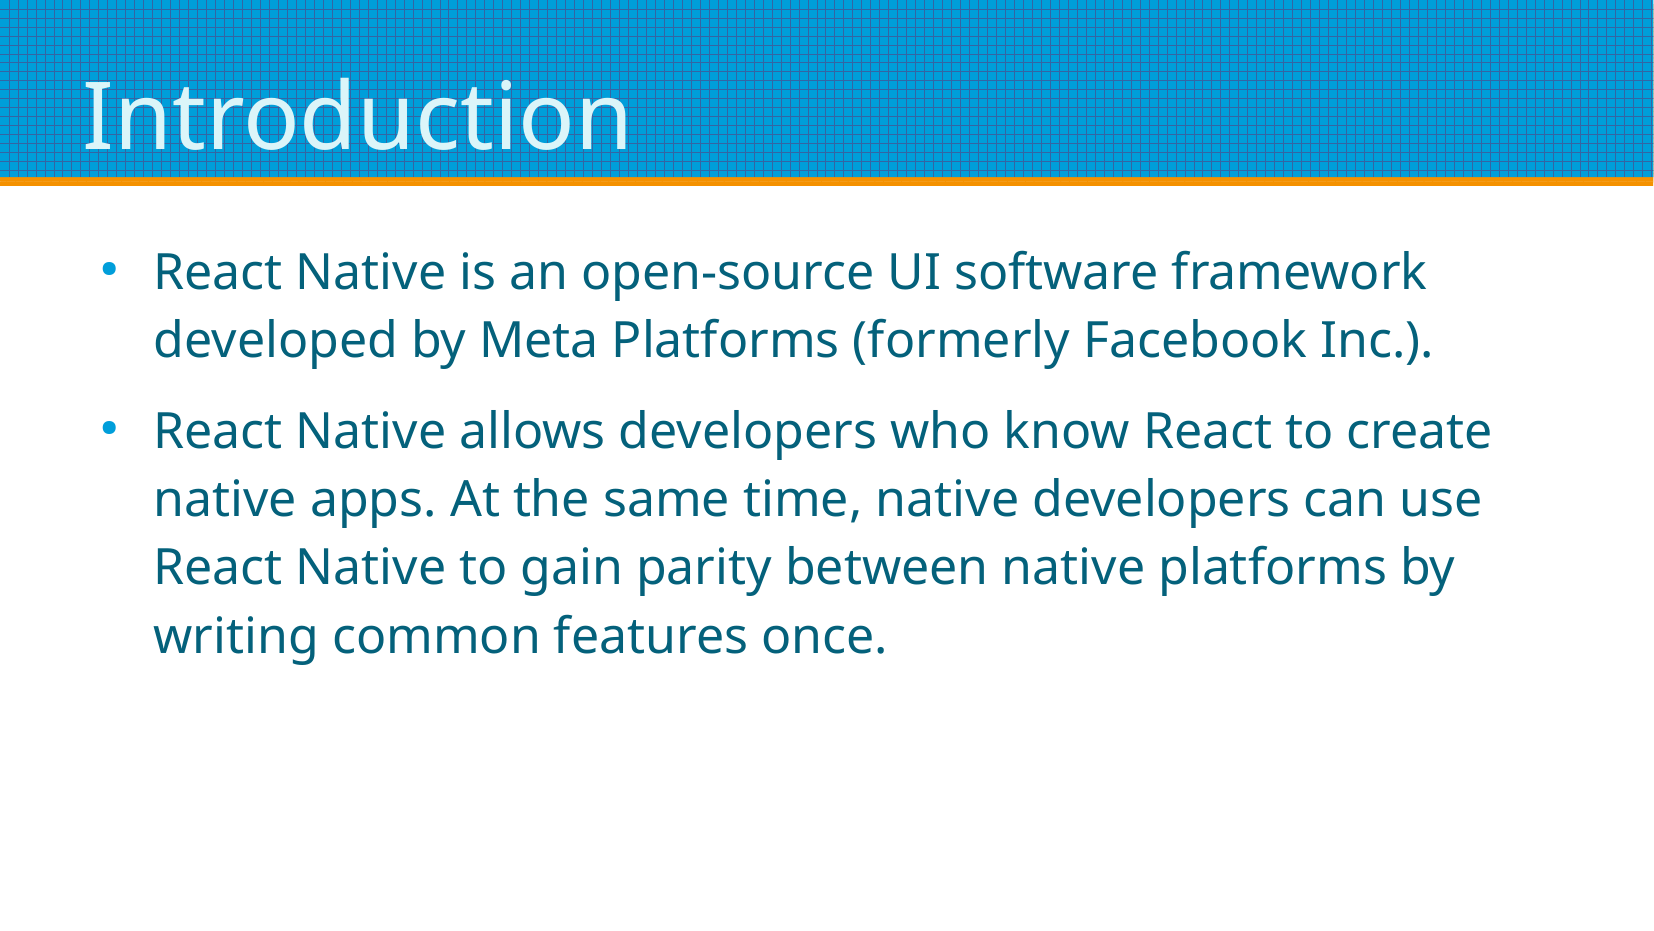

# Introduction
React Native is an open-source UI software framework developed by Meta Platforms (formerly Facebook Inc.).
React Native allows developers who know React to create native apps. At the same time, native developers can use React Native to gain parity between native platforms by writing common features once.